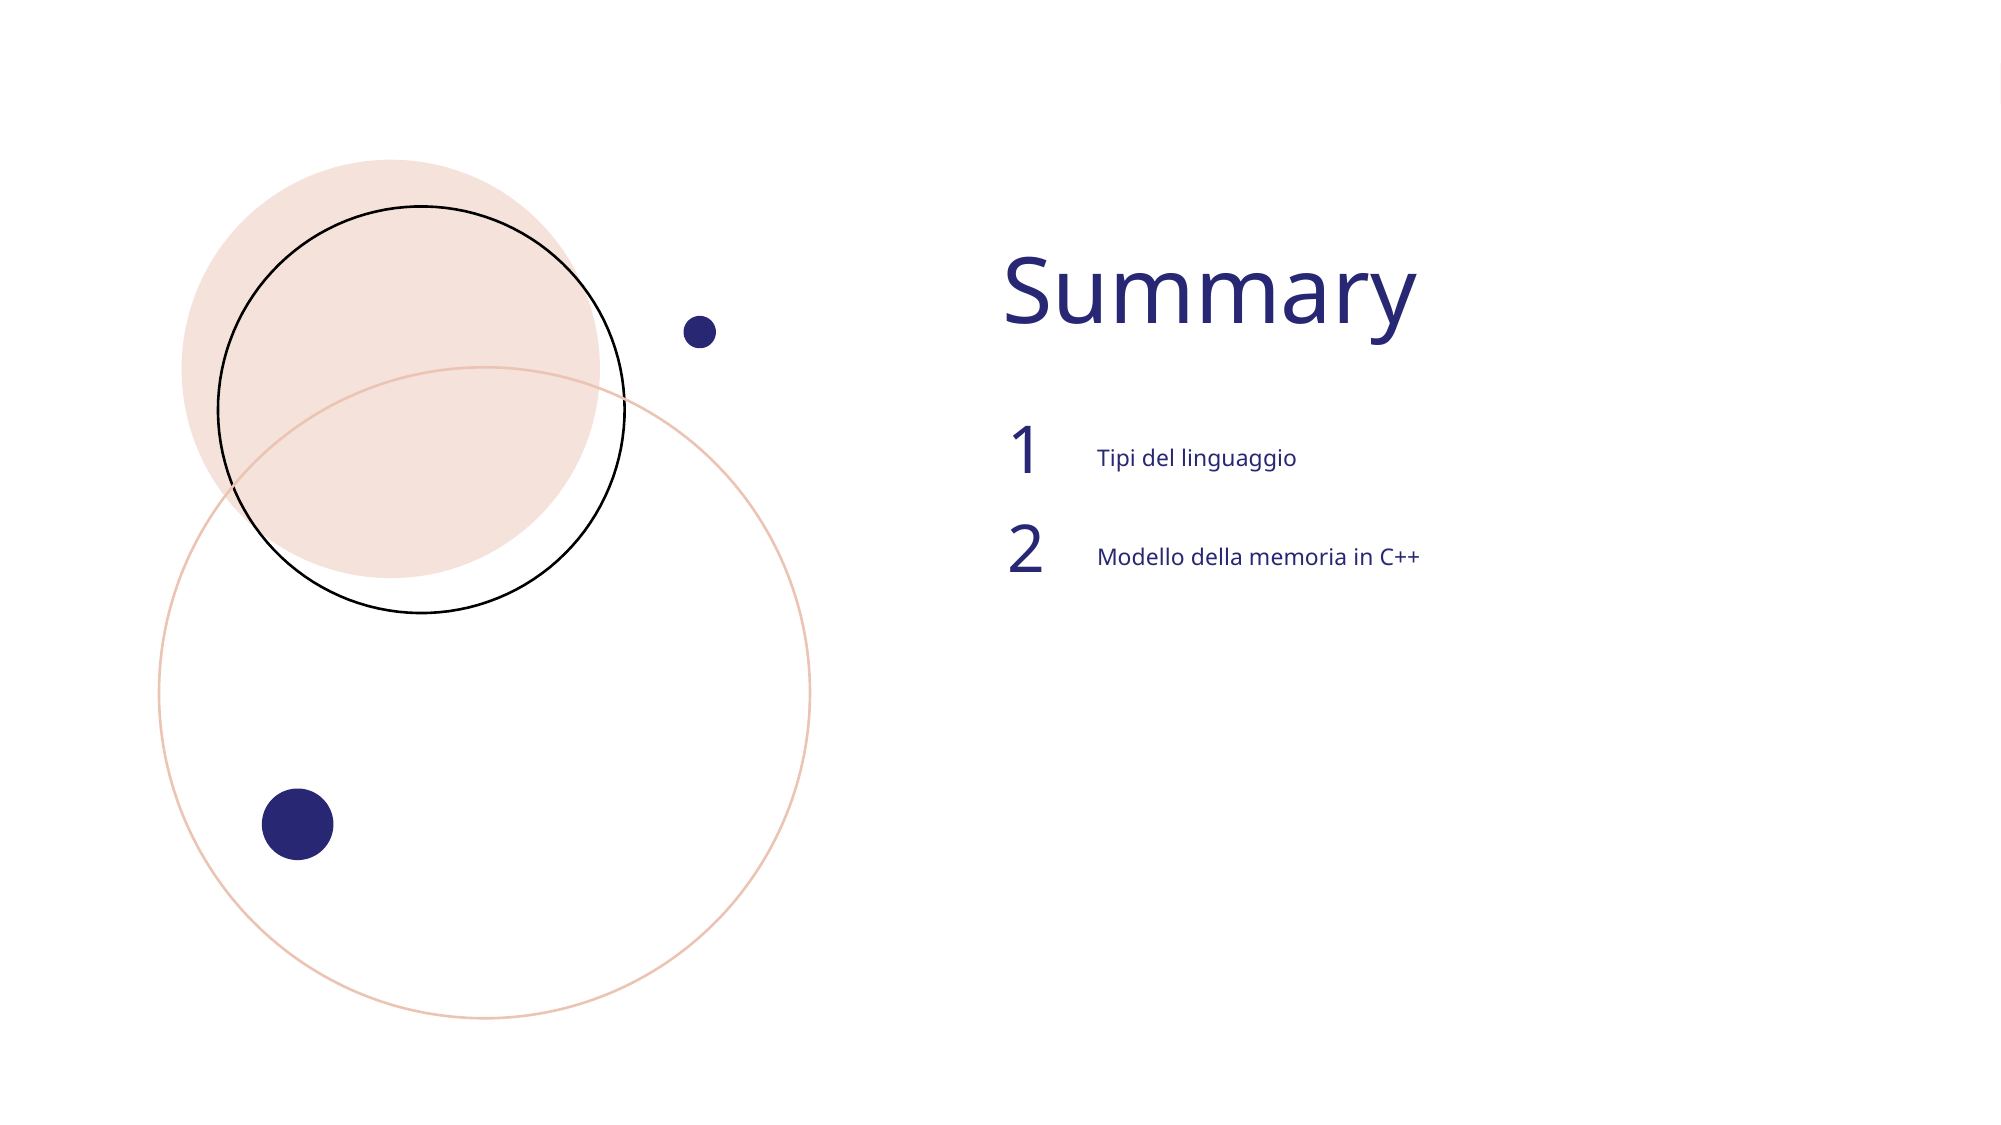

Summary
1
# Tipi del linguaggio
2
Modello della memoria in C++